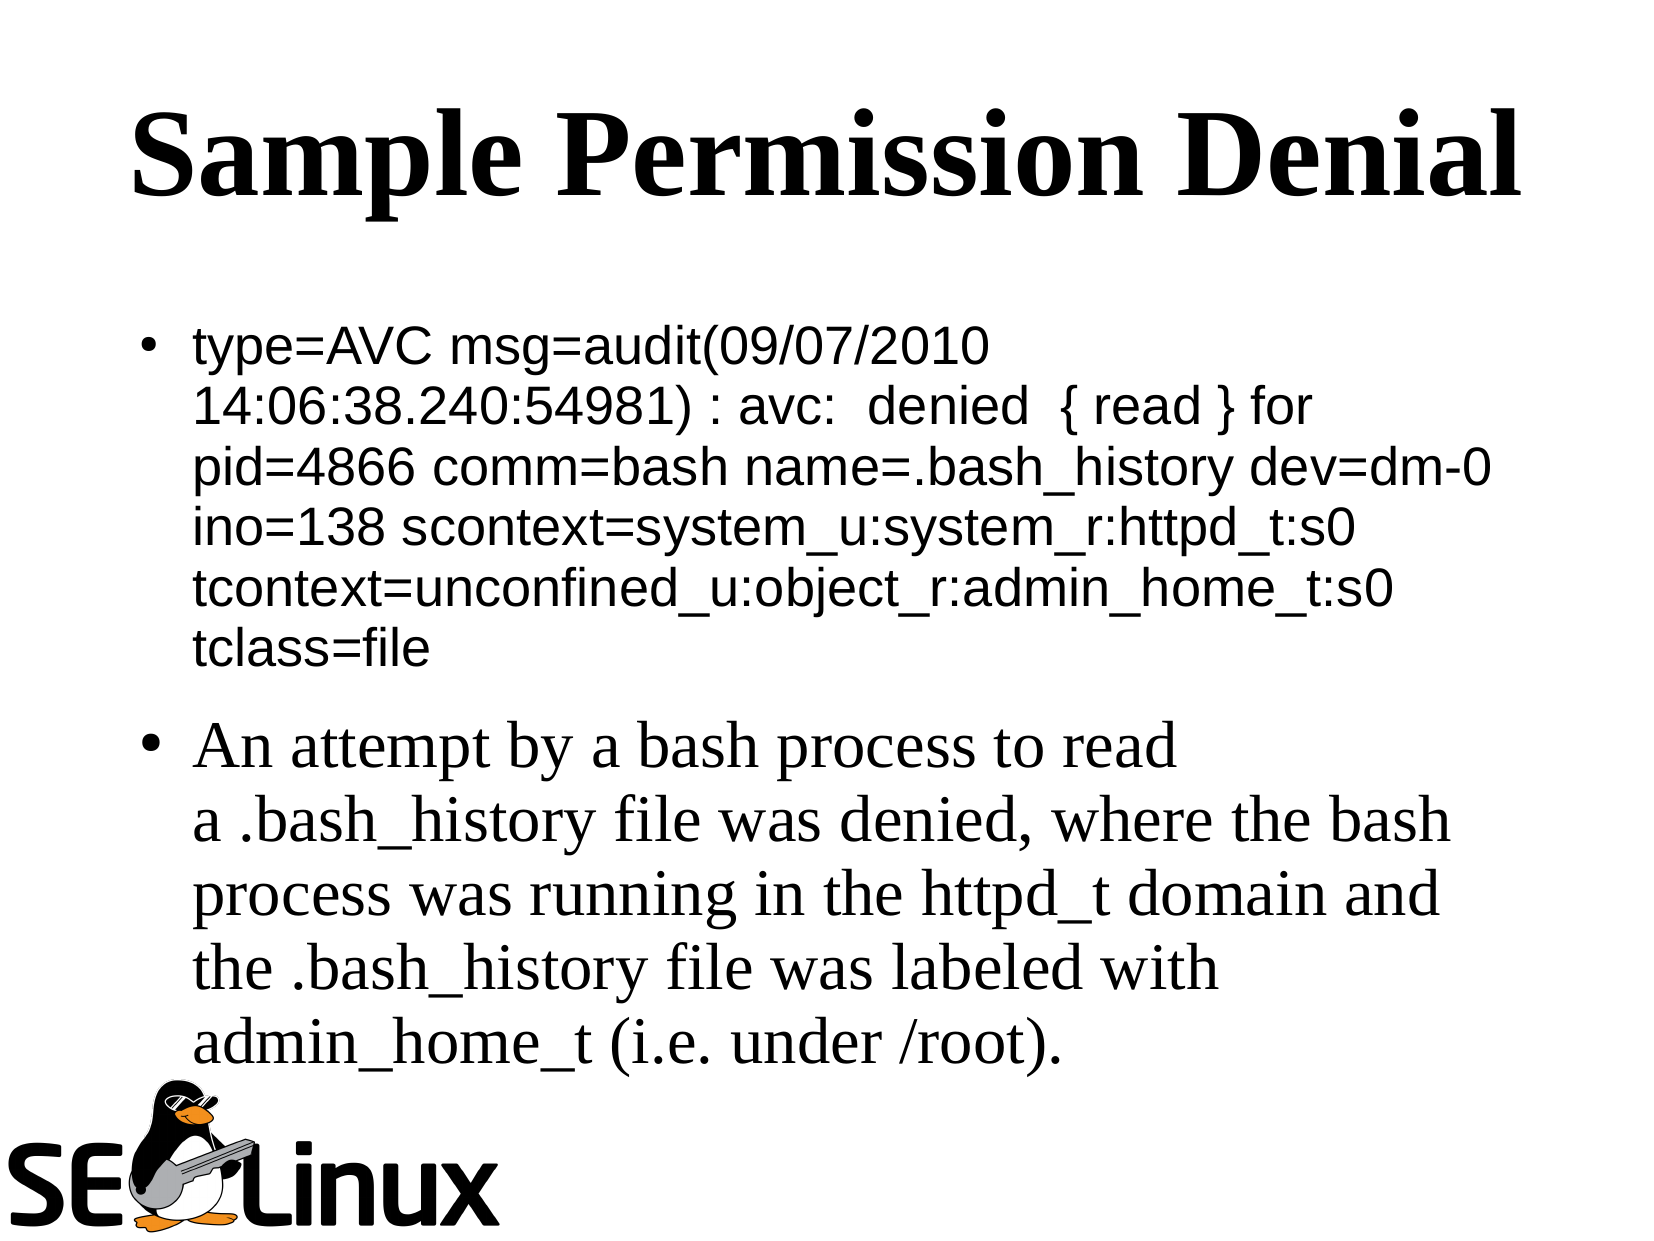

# Sample Permission Denial
type=AVC msg=audit(09/07/2010 14:06:38.240:54981) : avc: denied { read } for pid=4866 comm=bash name=.bash_history dev=dm-0 ino=138 scontext=system_u:system_r:httpd_t:s0 tcontext=unconfined_u:object_r:admin_home_t:s0 tclass=file
An attempt by a bash process to read a .bash_history file was denied, where the bash process was running in the httpd_t domain and the .bash_history file was labeled with admin_home_t (i.e. under /root).